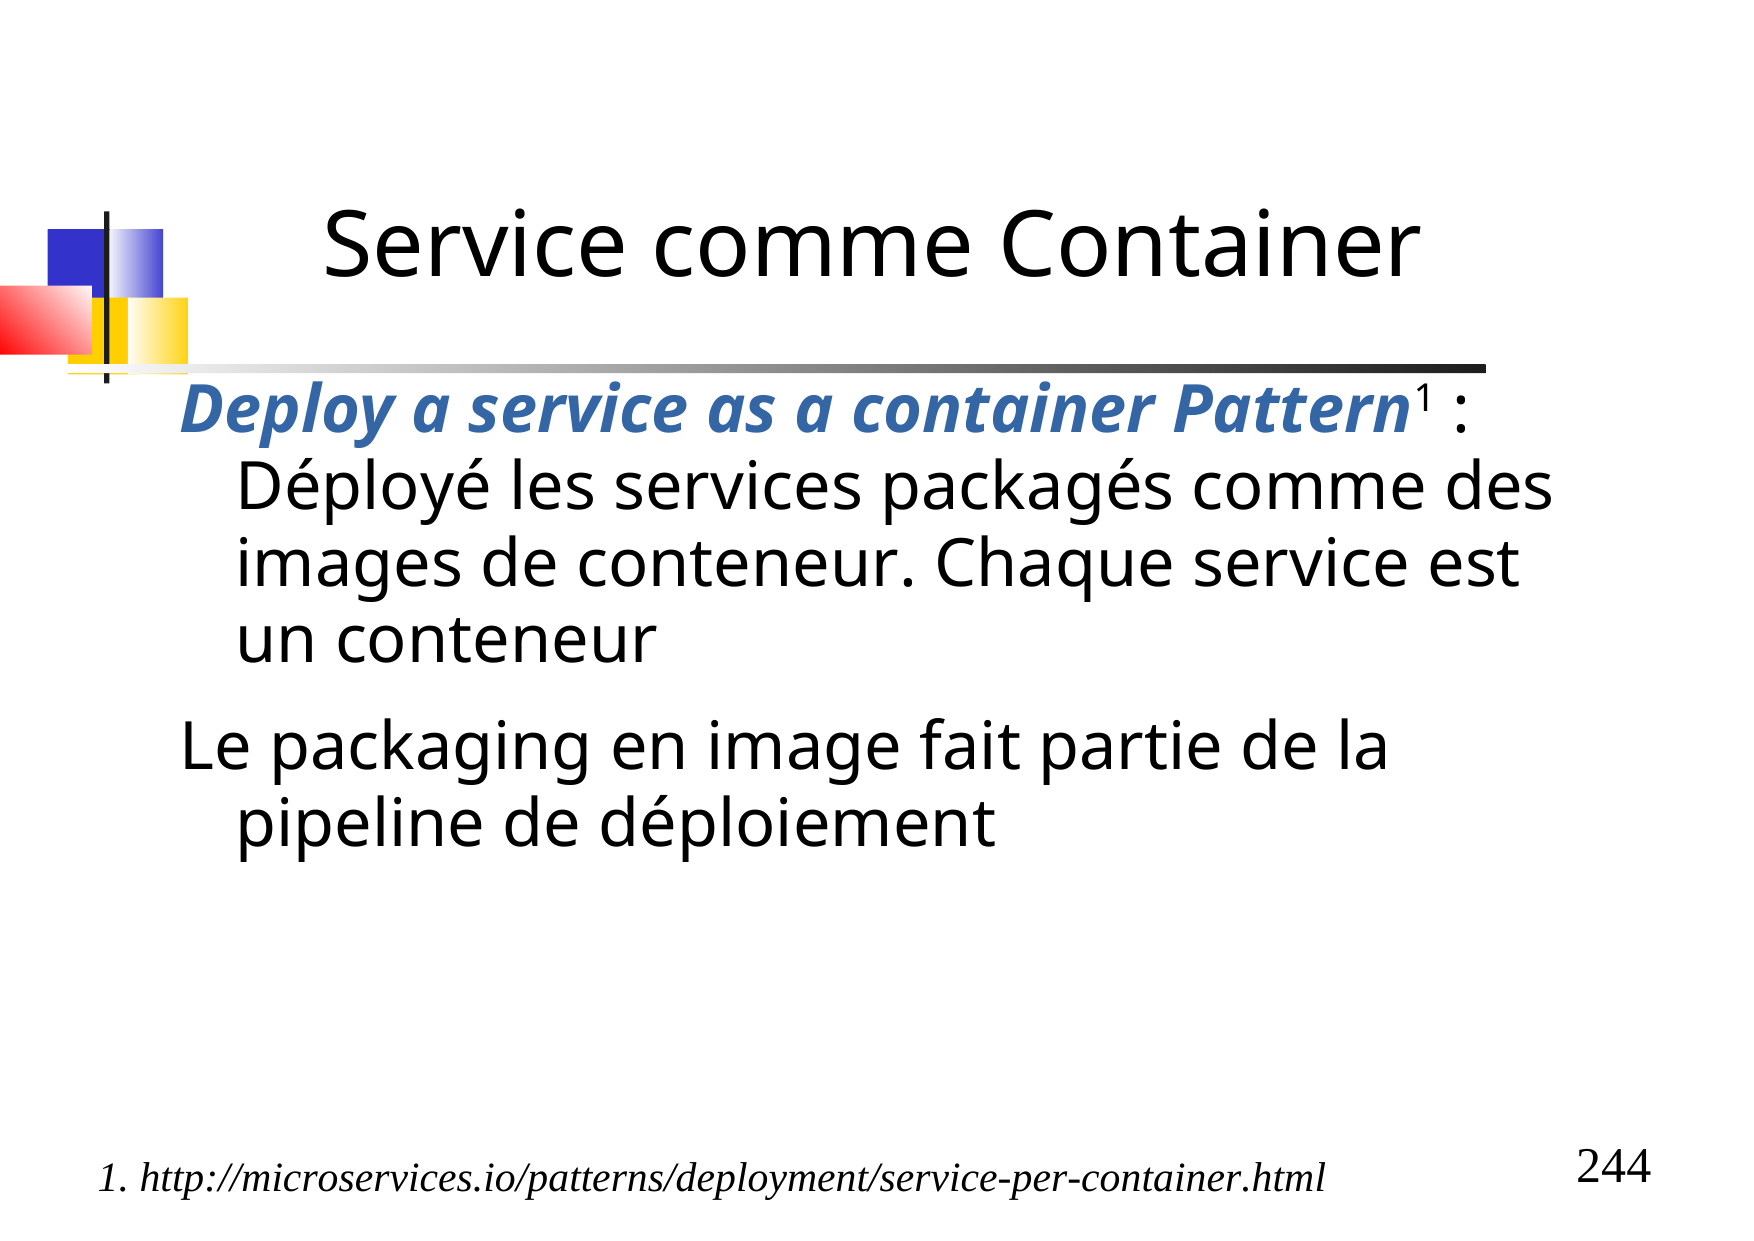

# Service comme Container
Deploy a service as a container Pattern1 : Déployé les services packagés comme des images de conteneur. Chaque service est un conteneur
Le packaging en image fait partie de la pipeline de déploiement
1. http://microservices.io/patterns/deployment/service-per-container.html